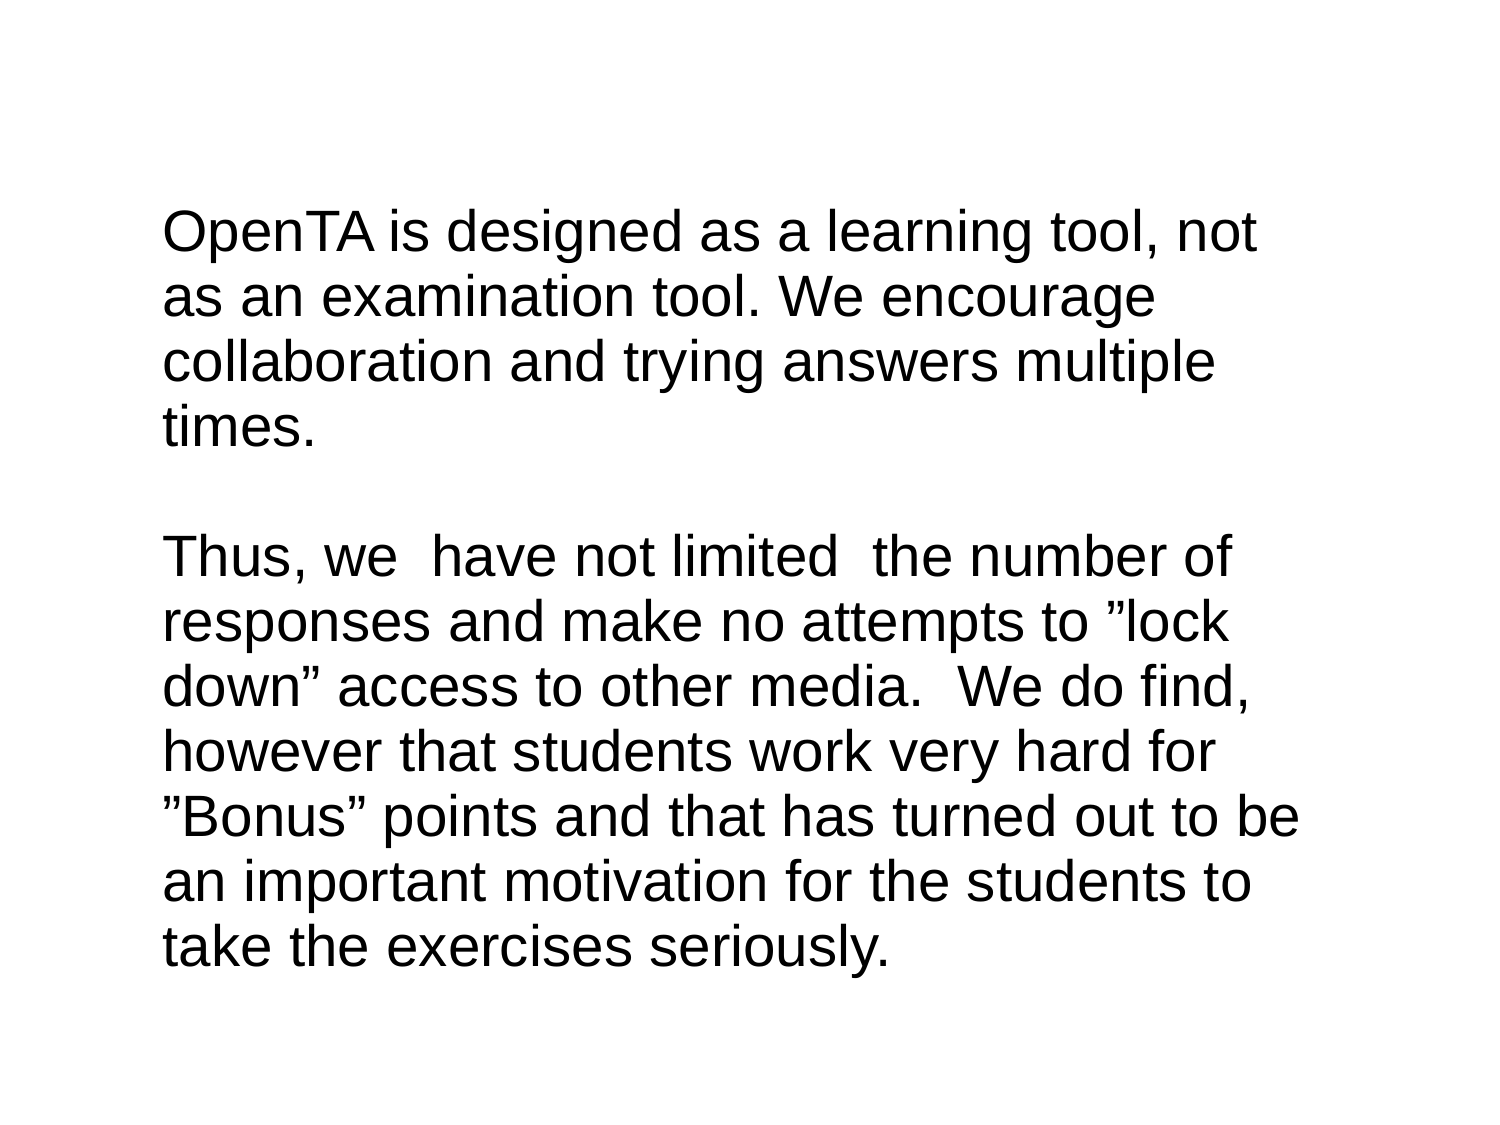

OpenTA is designed as a learning tool, not as an examination tool. We encourage collaboration and trying answers multiple times.
Thus, we have not limited the number of responses and make no attempts to ”lock down” access to other media. We do find, however that students work very hard for ”Bonus” points and that has turned out to be an important motivation for the students to take the exercises seriously.